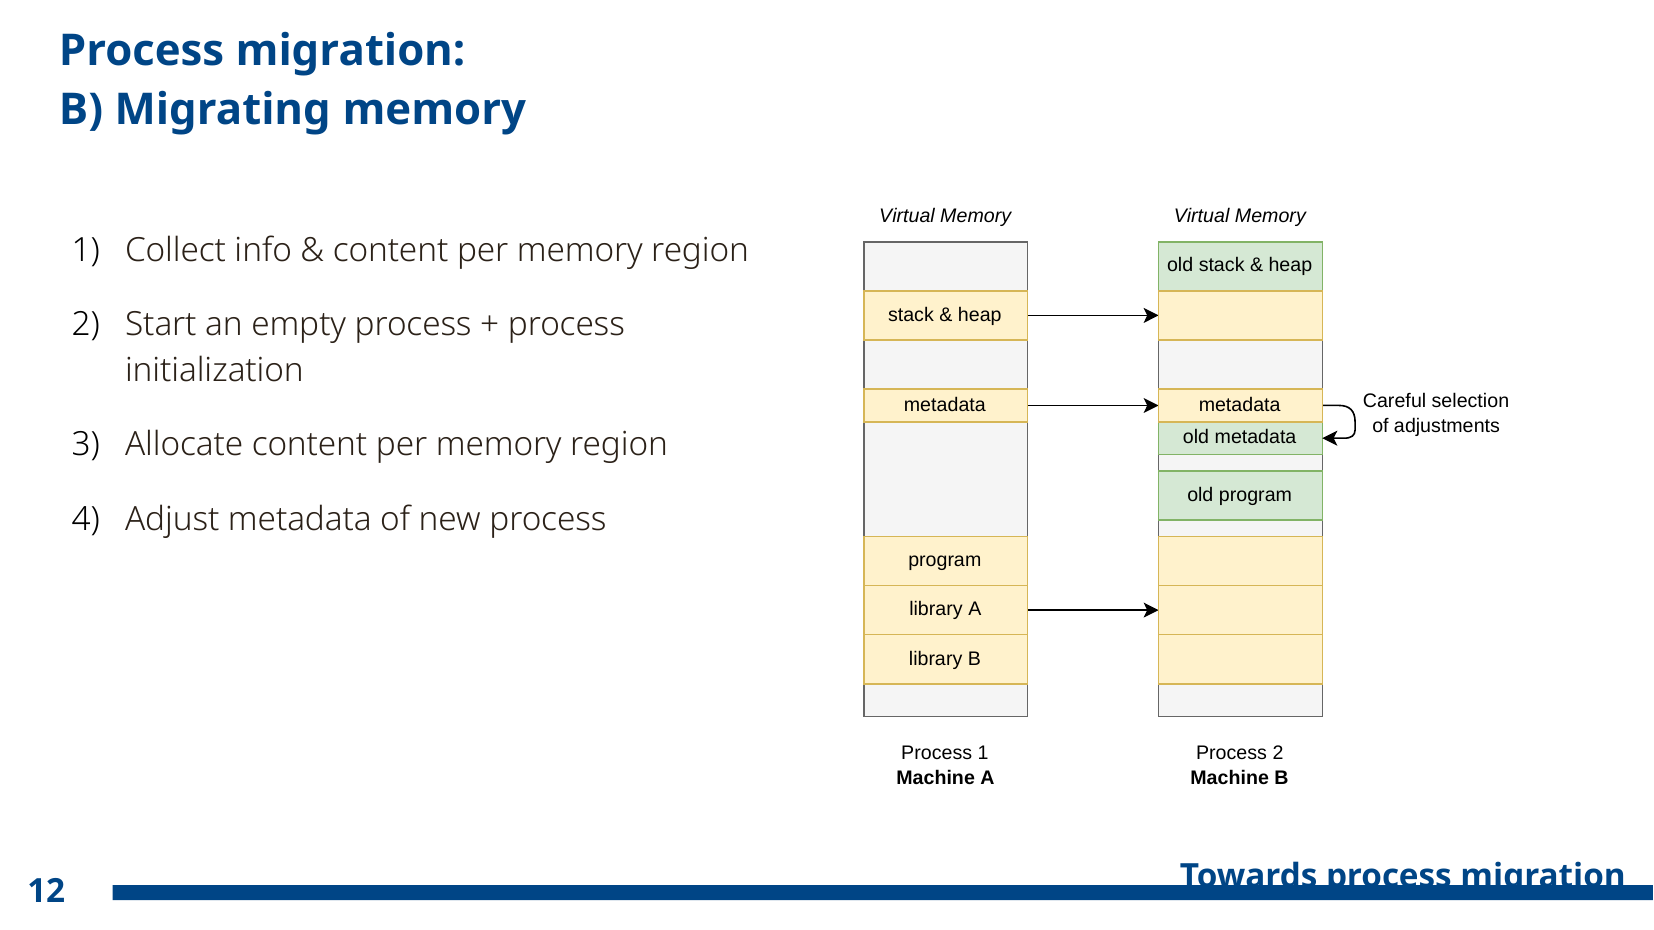

# Process migration: B) Migrating memory
Collect info & content per memory region
Start an empty process + process initialization
Allocate content per memory region
Adjust metadata of new process